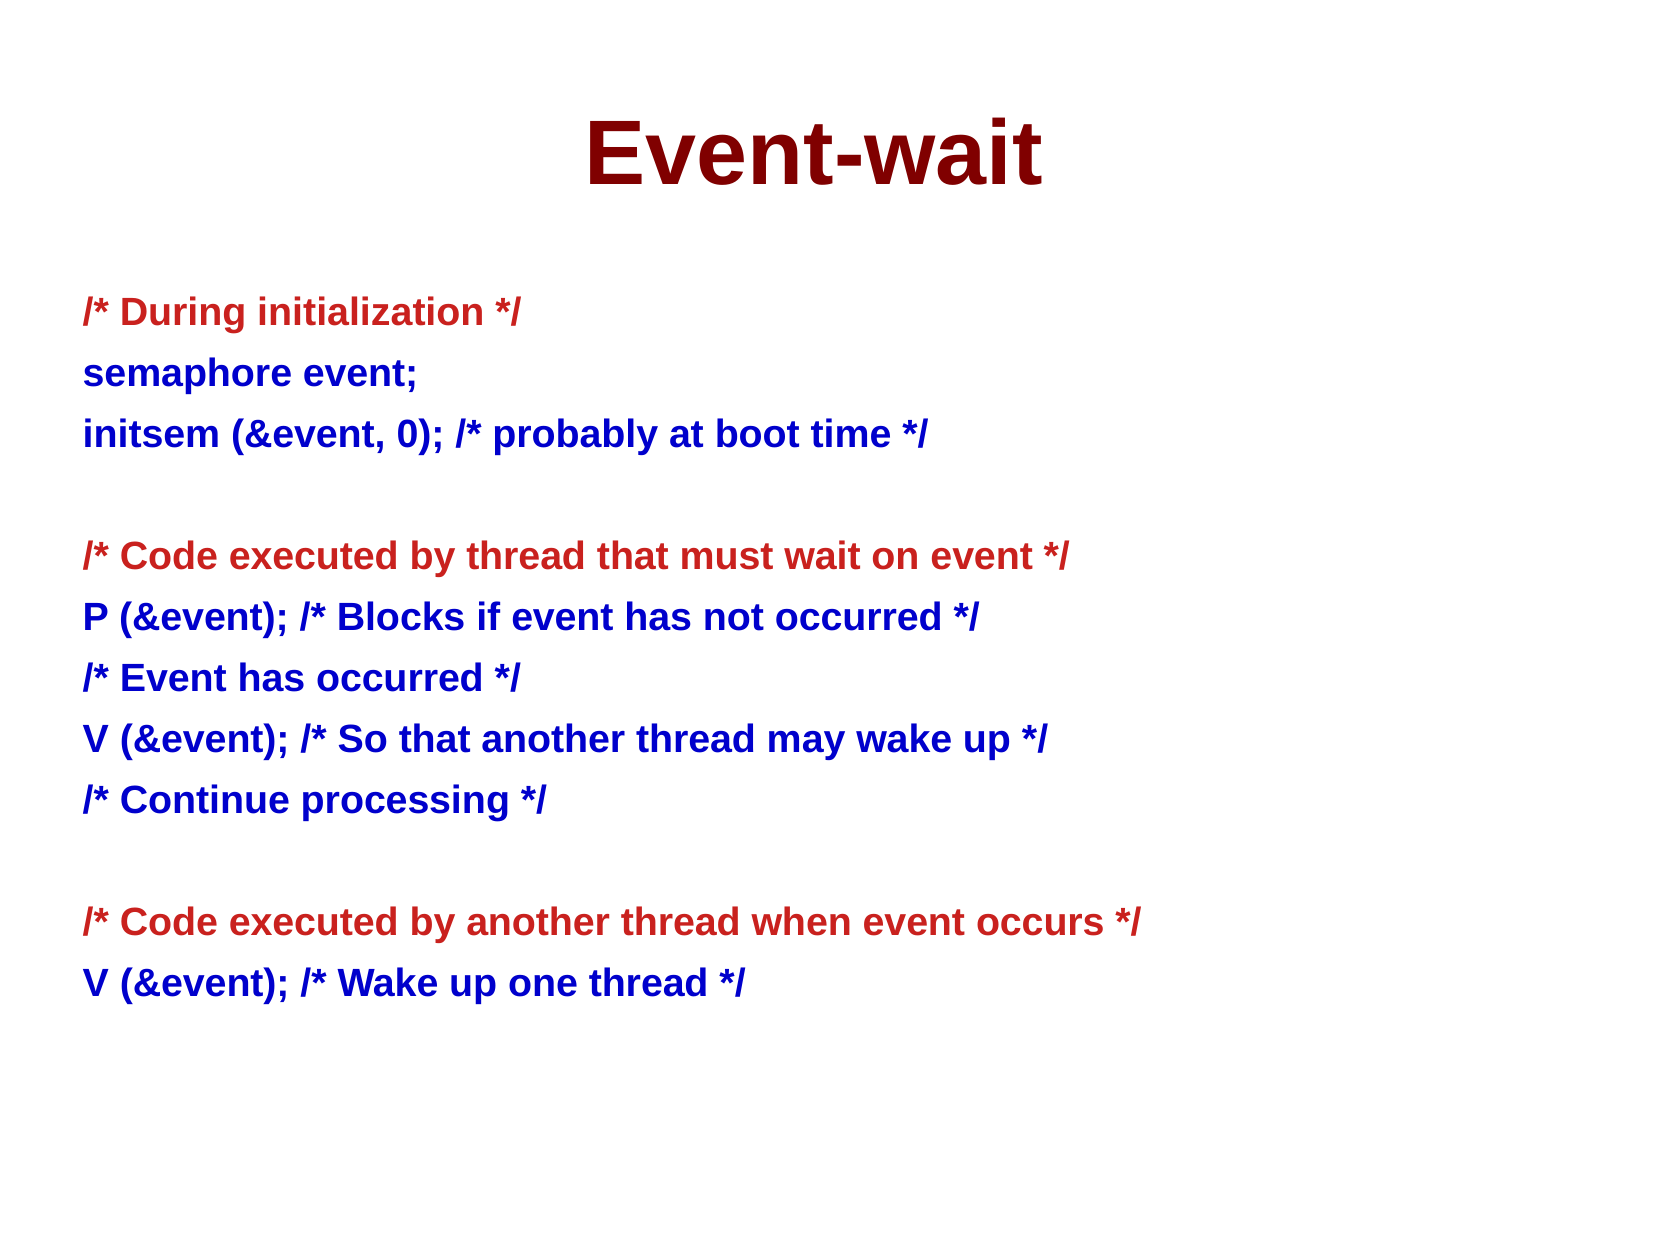

# Event-wait
/* During initialization */
semaphore event;
initsem (&event, 0); /* probably at boot time */
/* Code executed by thread that must wait on event */
P (&event); /* Blocks if event has not occurred */
/* Event has occurred */
V (&event); /* So that another thread may wake up */
/* Continue processing */
/* Code executed by another thread when event occurs */
V (&event); /* Wake up one thread */